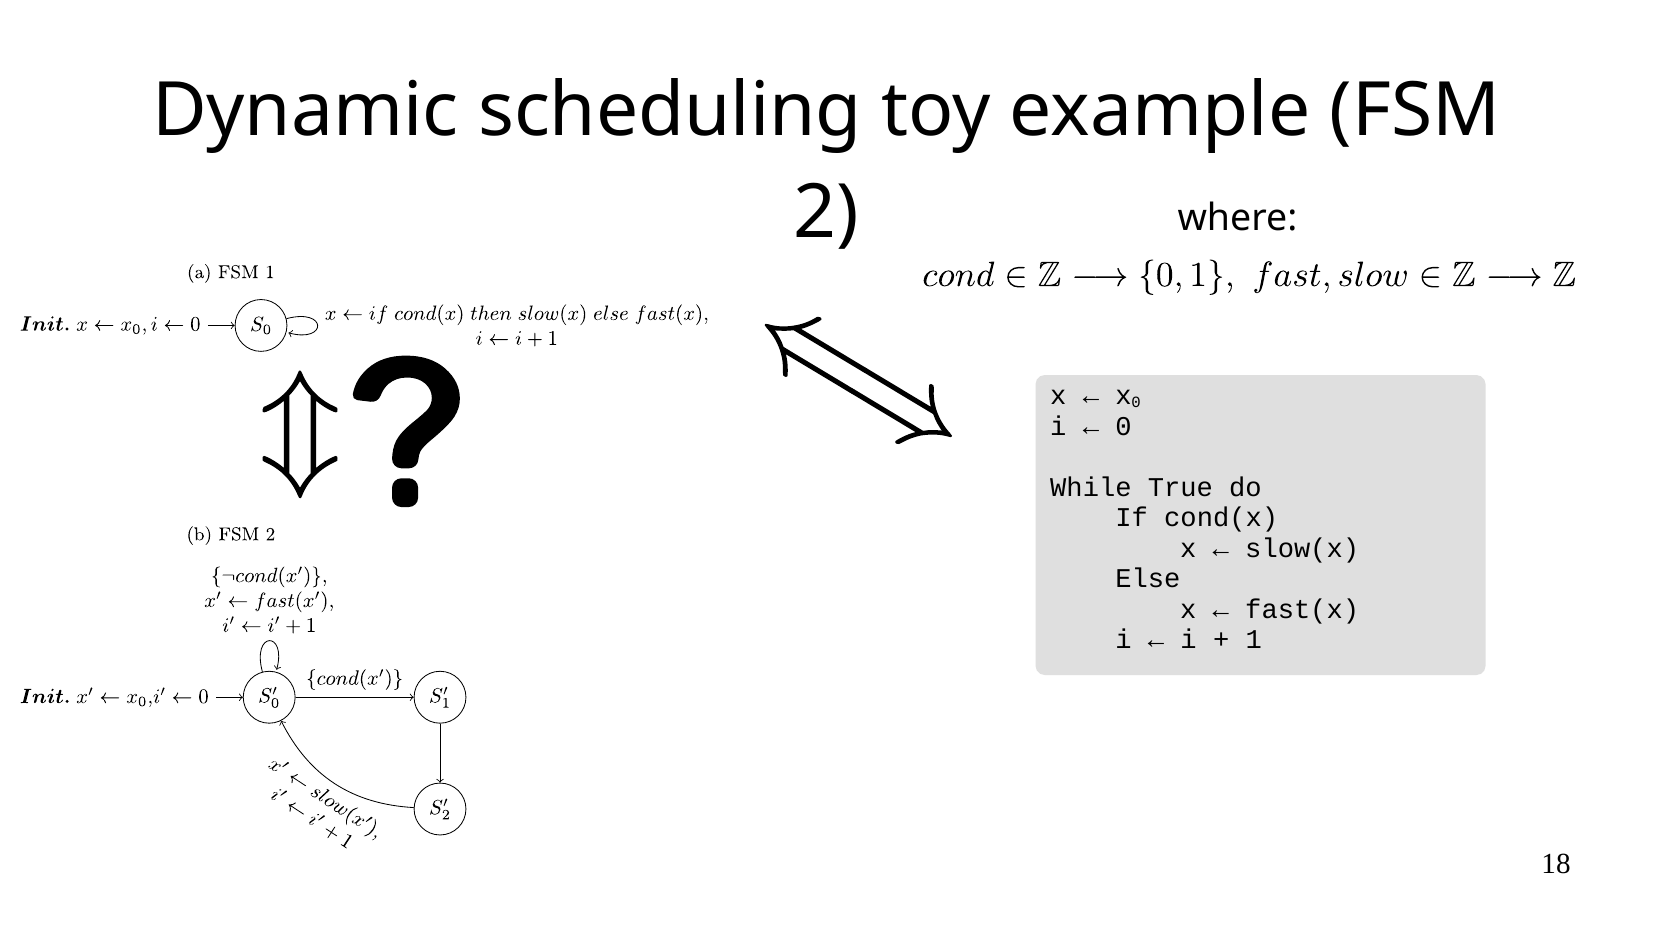

Dynamic scheduling toy example (FSM 2)
where:
x ← x0
i ← 0
While True do
 If cond(x)
 x ← slow(x)
 Else
 x ← fast(x)
 i ← i + 1
18